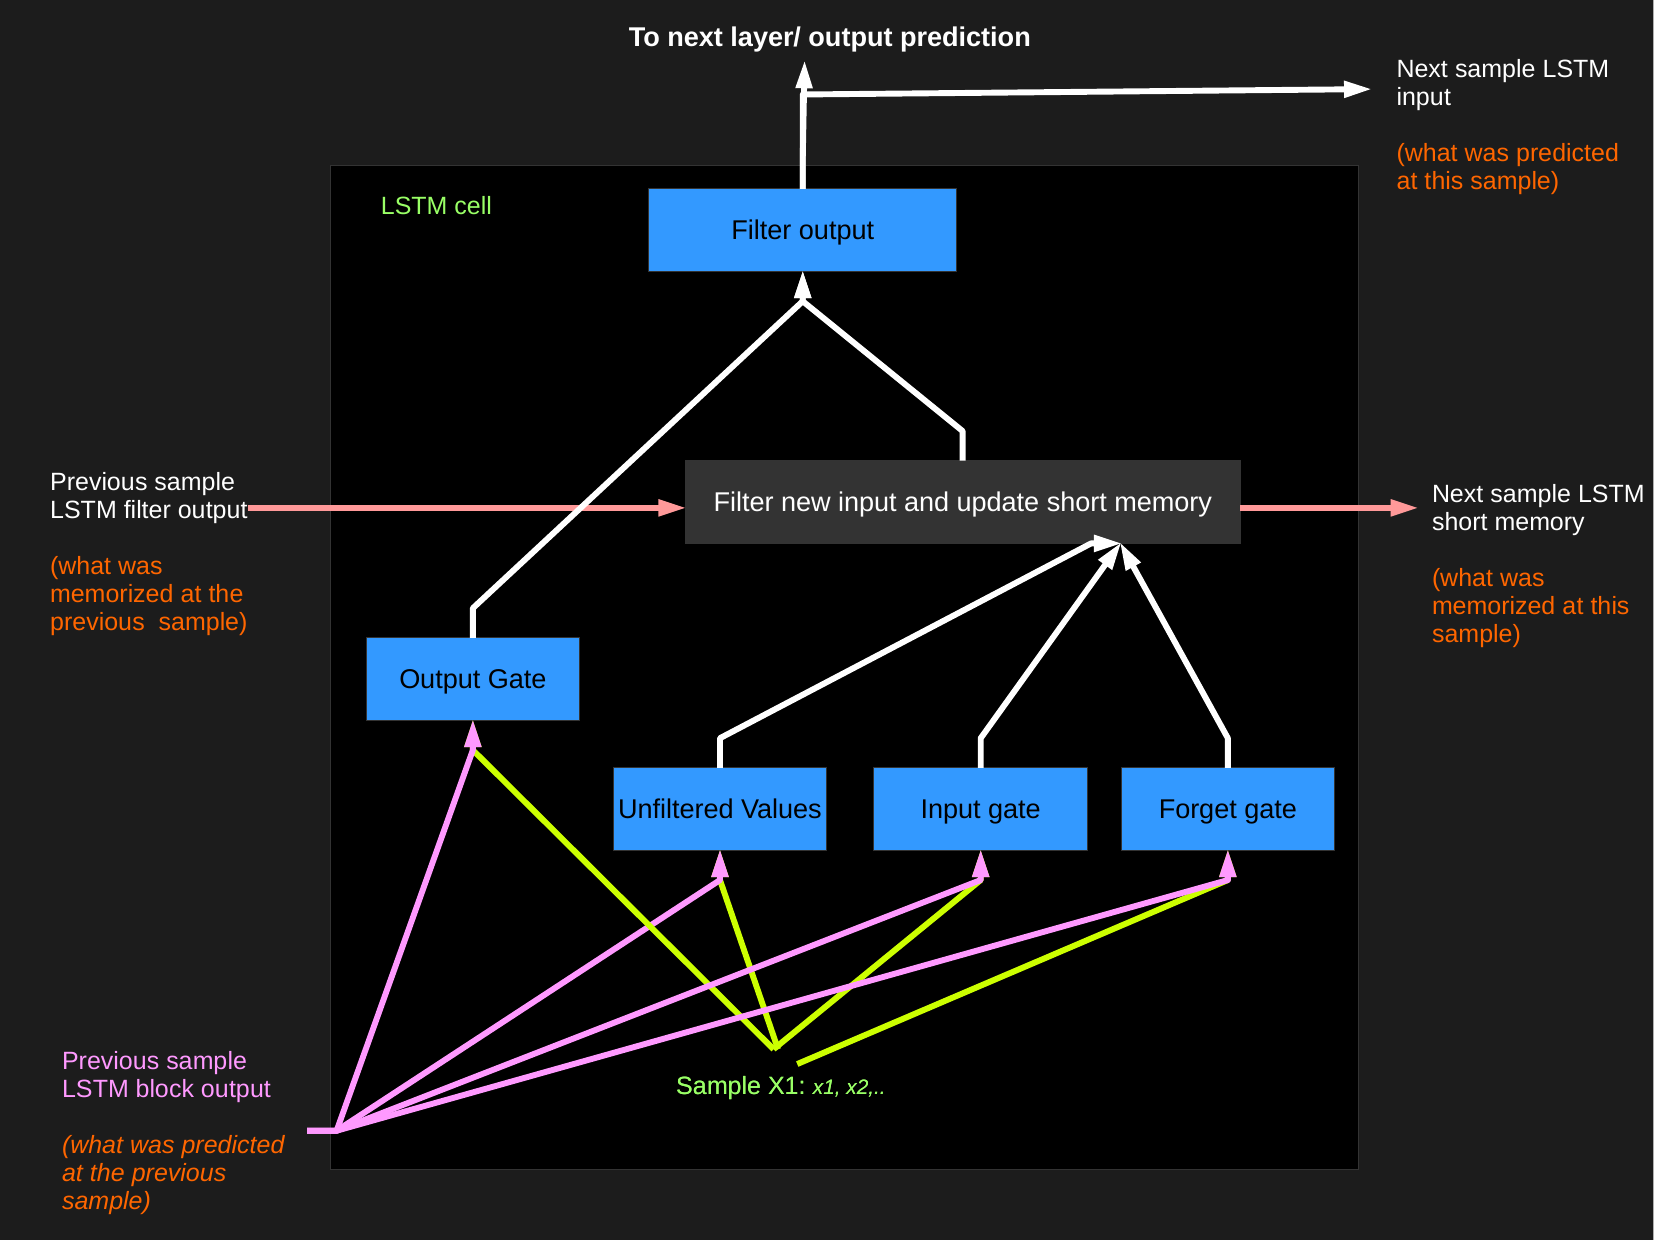

To next layer/ output prediction
Next sample LSTM input
(what was predicted at this sample)
LSTM cell
Filter output
Previous sample LSTM filter output
(what was memorized at the previous sample)
Filter new input and update short memory
Next sample LSTM short memory
(what was memorized at this sample)
Output Gate
Unfiltered Values
Input gate
Forget gate
Previous sample LSTM block output
(what was predicted at the previous sample)
Sample X1: x1, x2,..
Sample X1: x1, x2,..